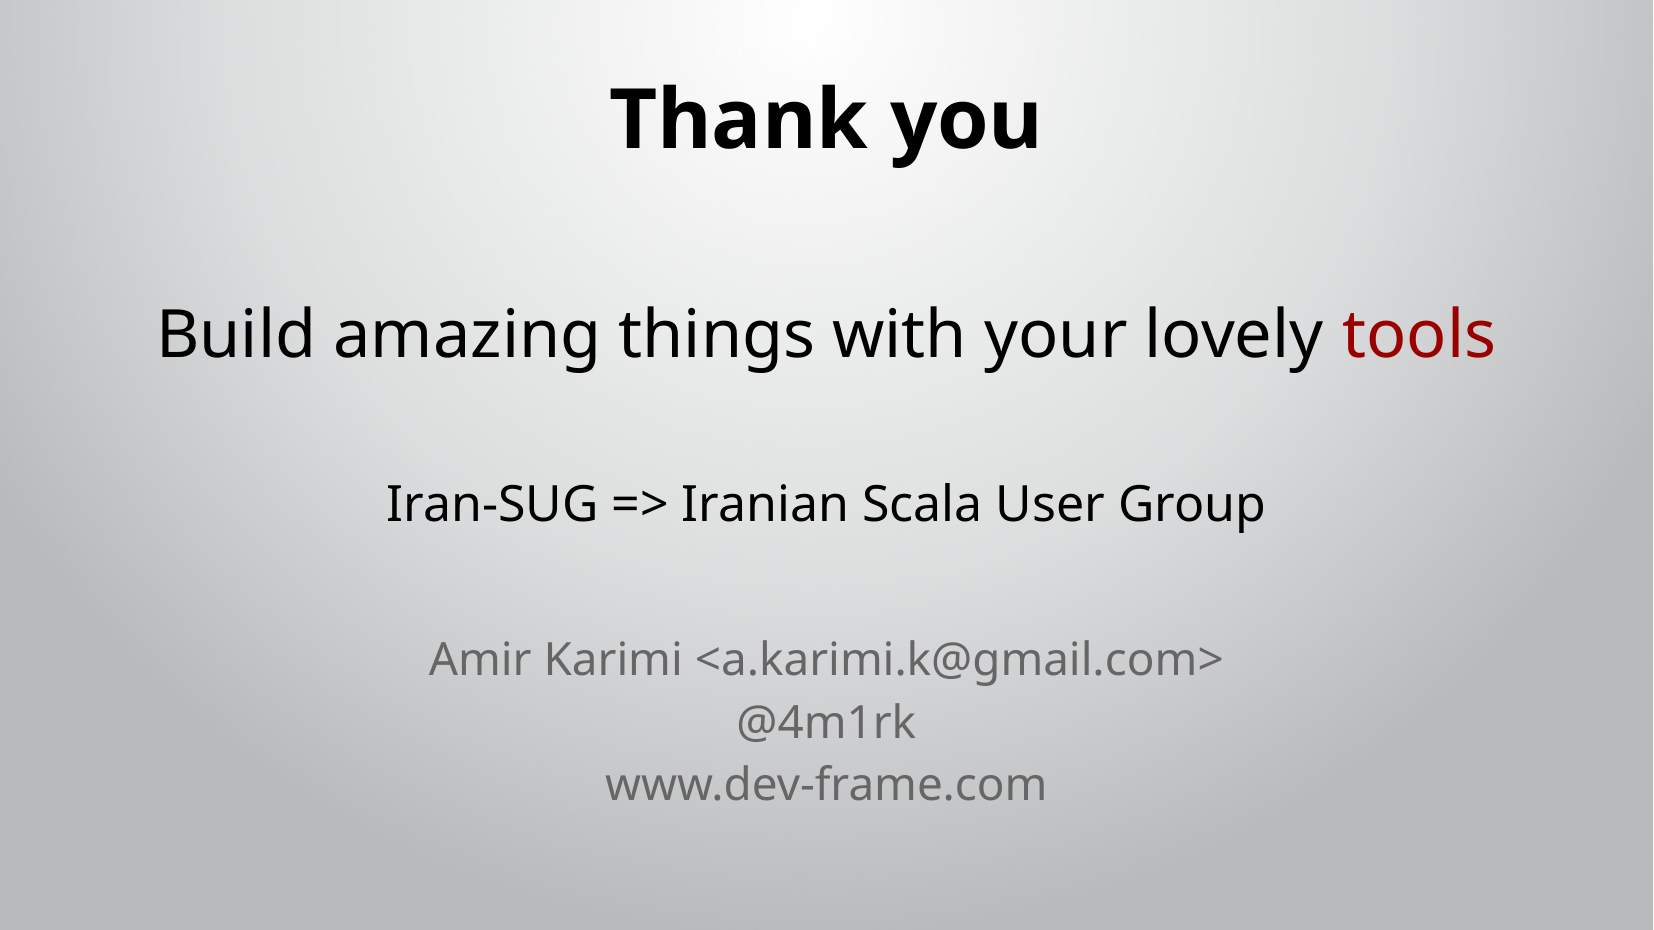

# Thank you
Build amazing things with your lovely tools
Iran-SUG => Iranian Scala User Group
Amir Karimi <a.karimi.k@gmail.com>
@4m1rk
www.dev-frame.com